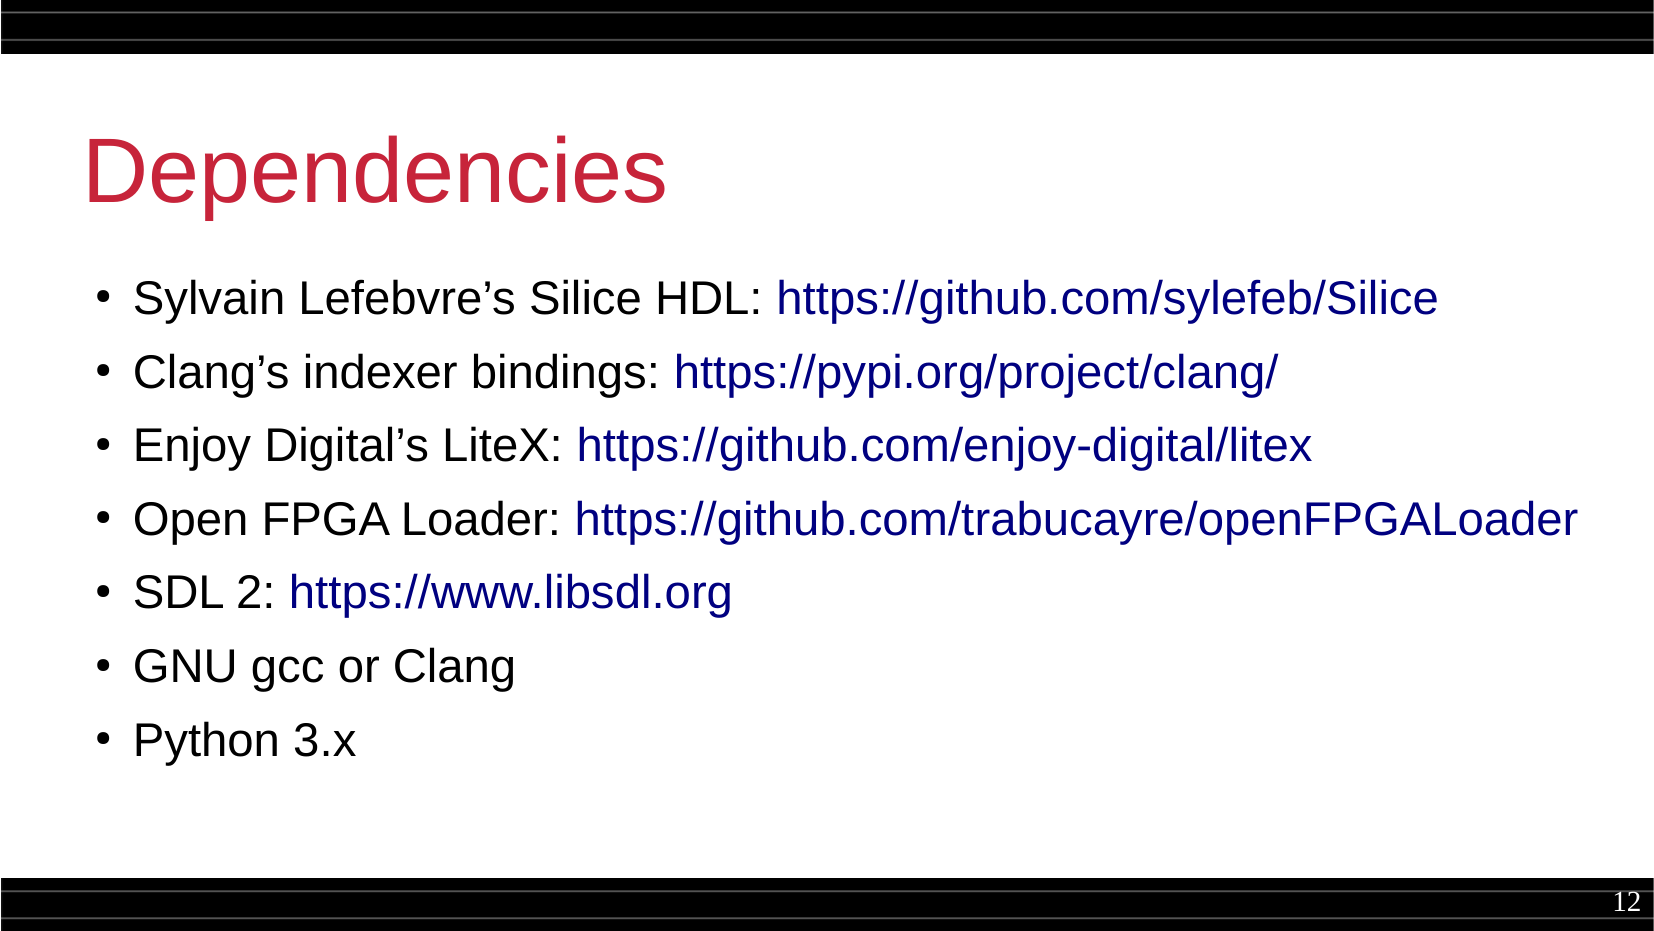

# Dependencies
Sylvain Lefebvre’s Silice HDL: https://github.com/sylefeb/Silice
Clang’s indexer bindings: https://pypi.org/project/clang/
Enjoy Digital’s LiteX: https://github.com/enjoy-digital/litex
Open FPGA Loader: https://github.com/trabucayre/openFPGALoader
SDL 2: https://www.libsdl.org
GNU gcc or Clang
Python 3.x